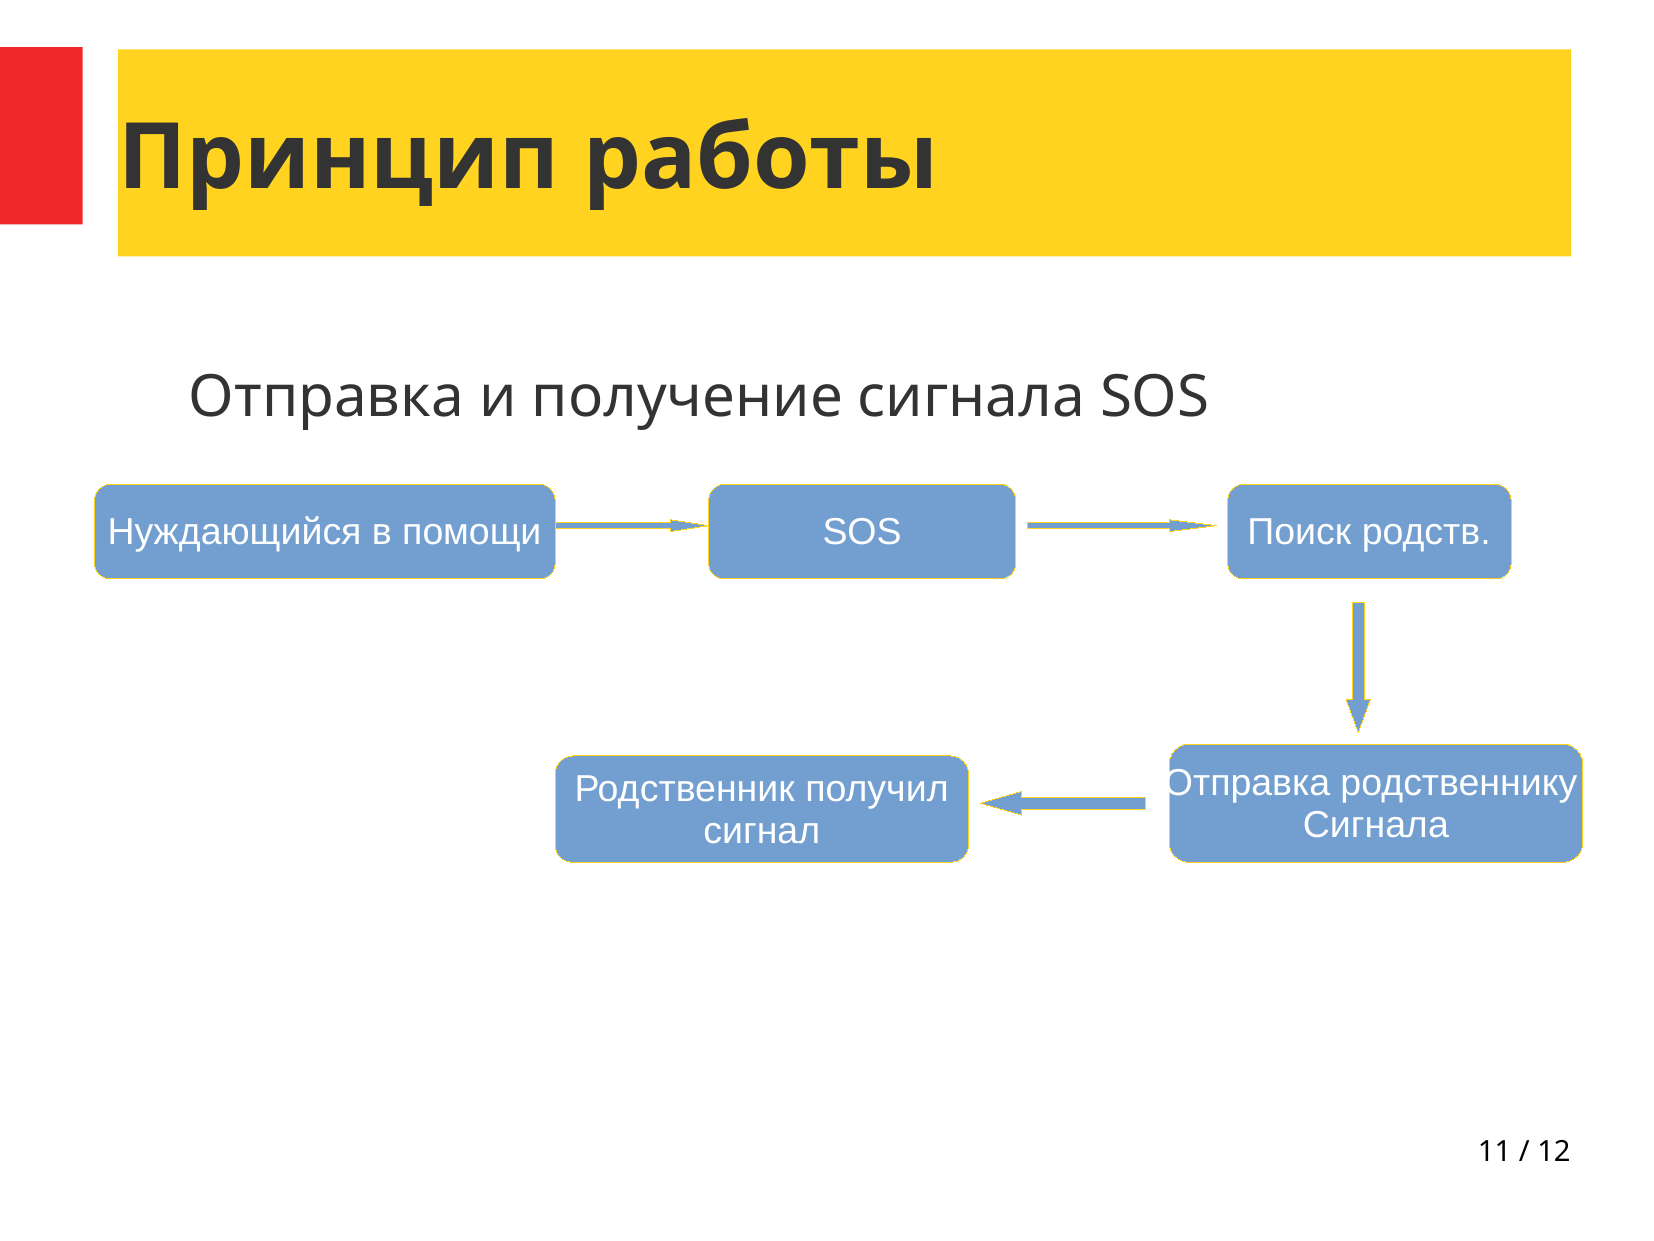

# Принцип работы
Отправка и получение сигнала SOS
Нуждающийся в помощи
SOS
Поиск родств.
Отправка родственнику
Сигнала
Родственник получил
сигнал
11